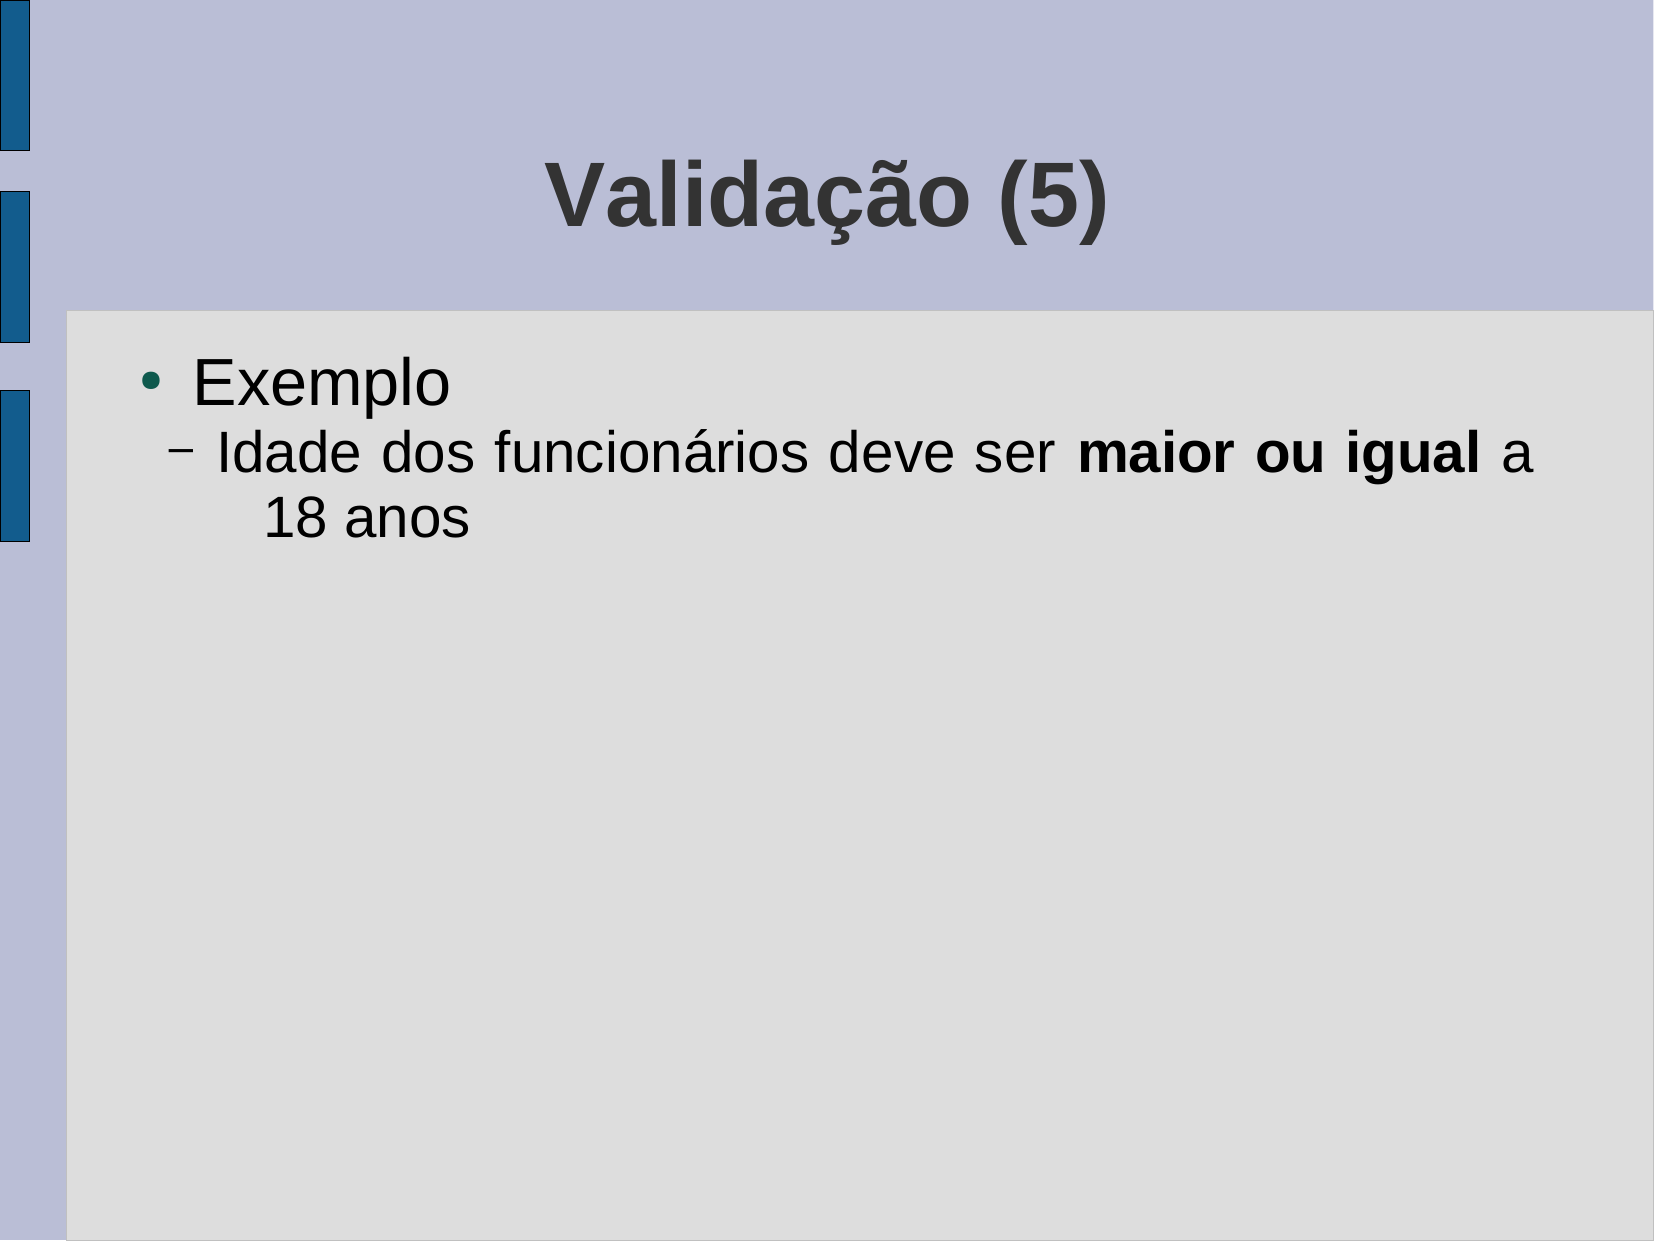

# Validação (5)
Exemplo
Idade dos funcionários deve ser maior ou igual a 18 anos